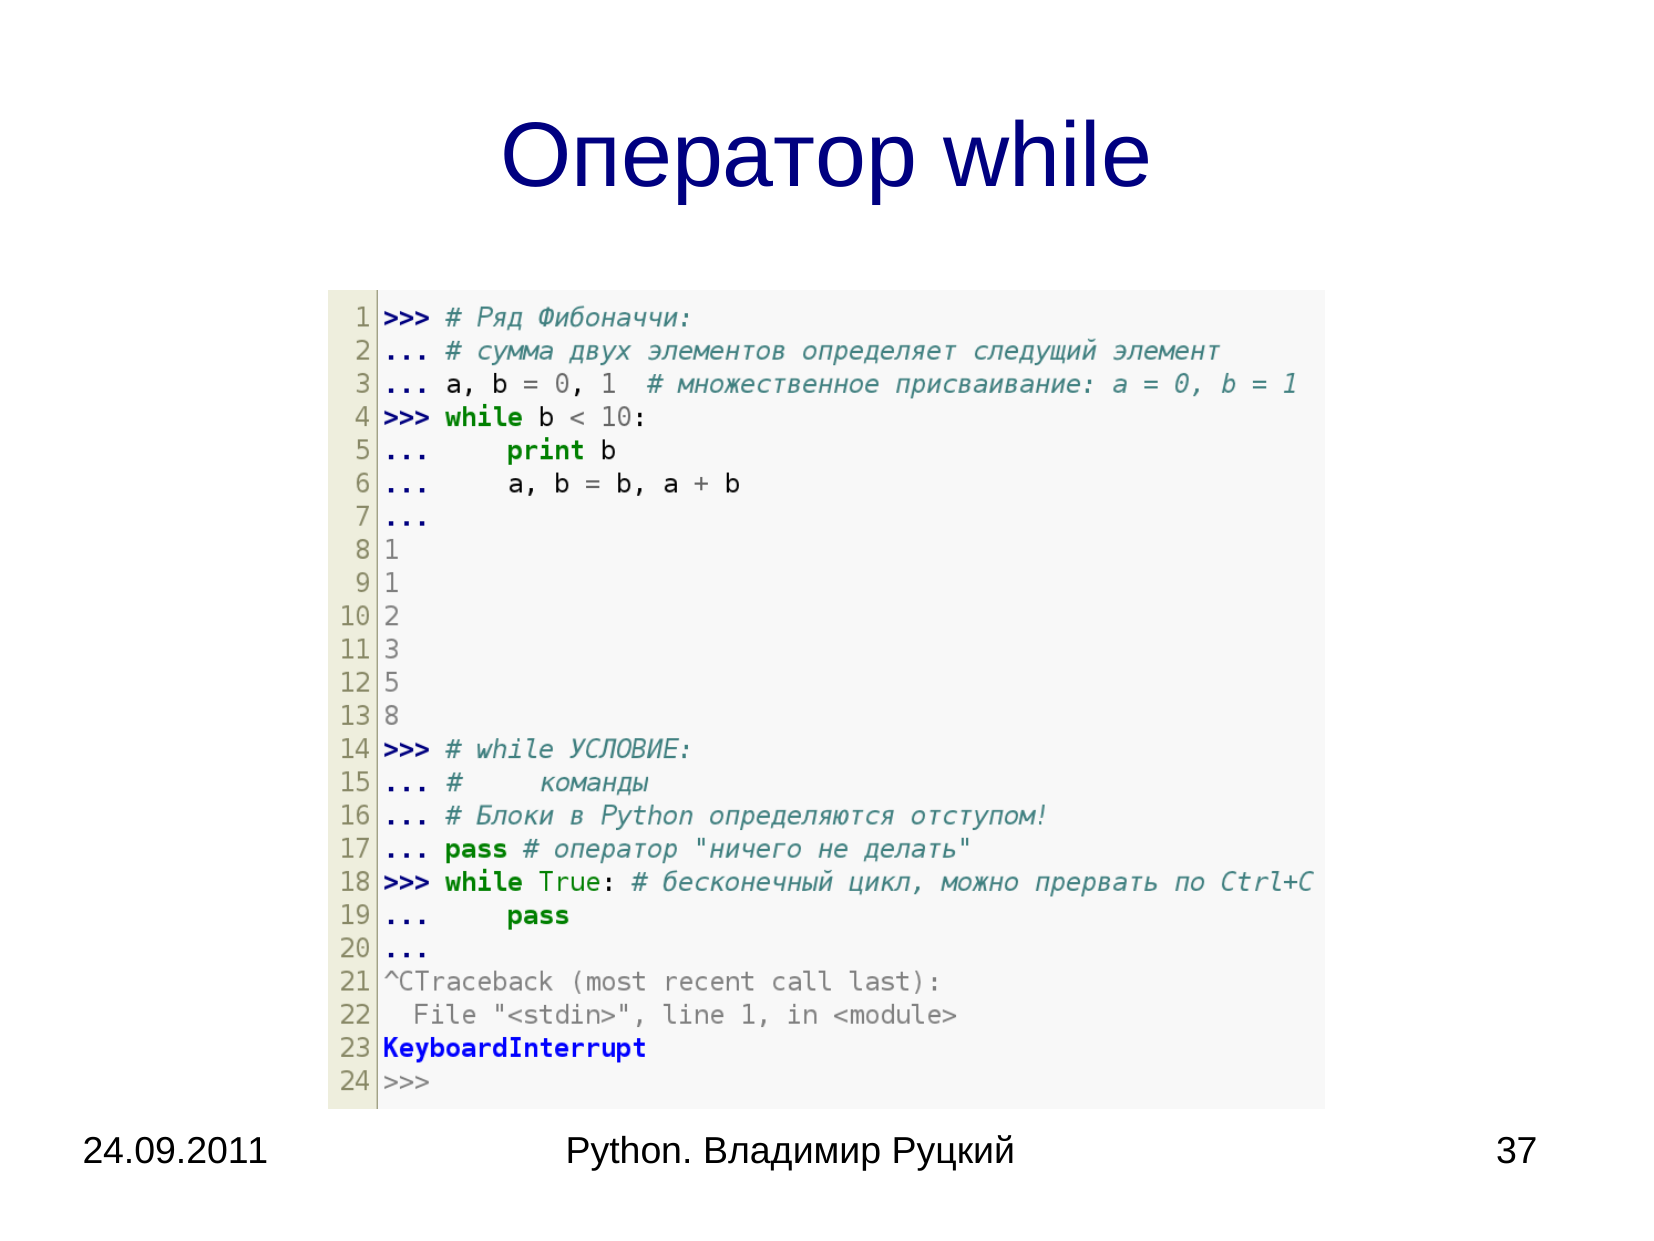

# Оператор while
24.09.2011
Python. Владимир Руцкий
37